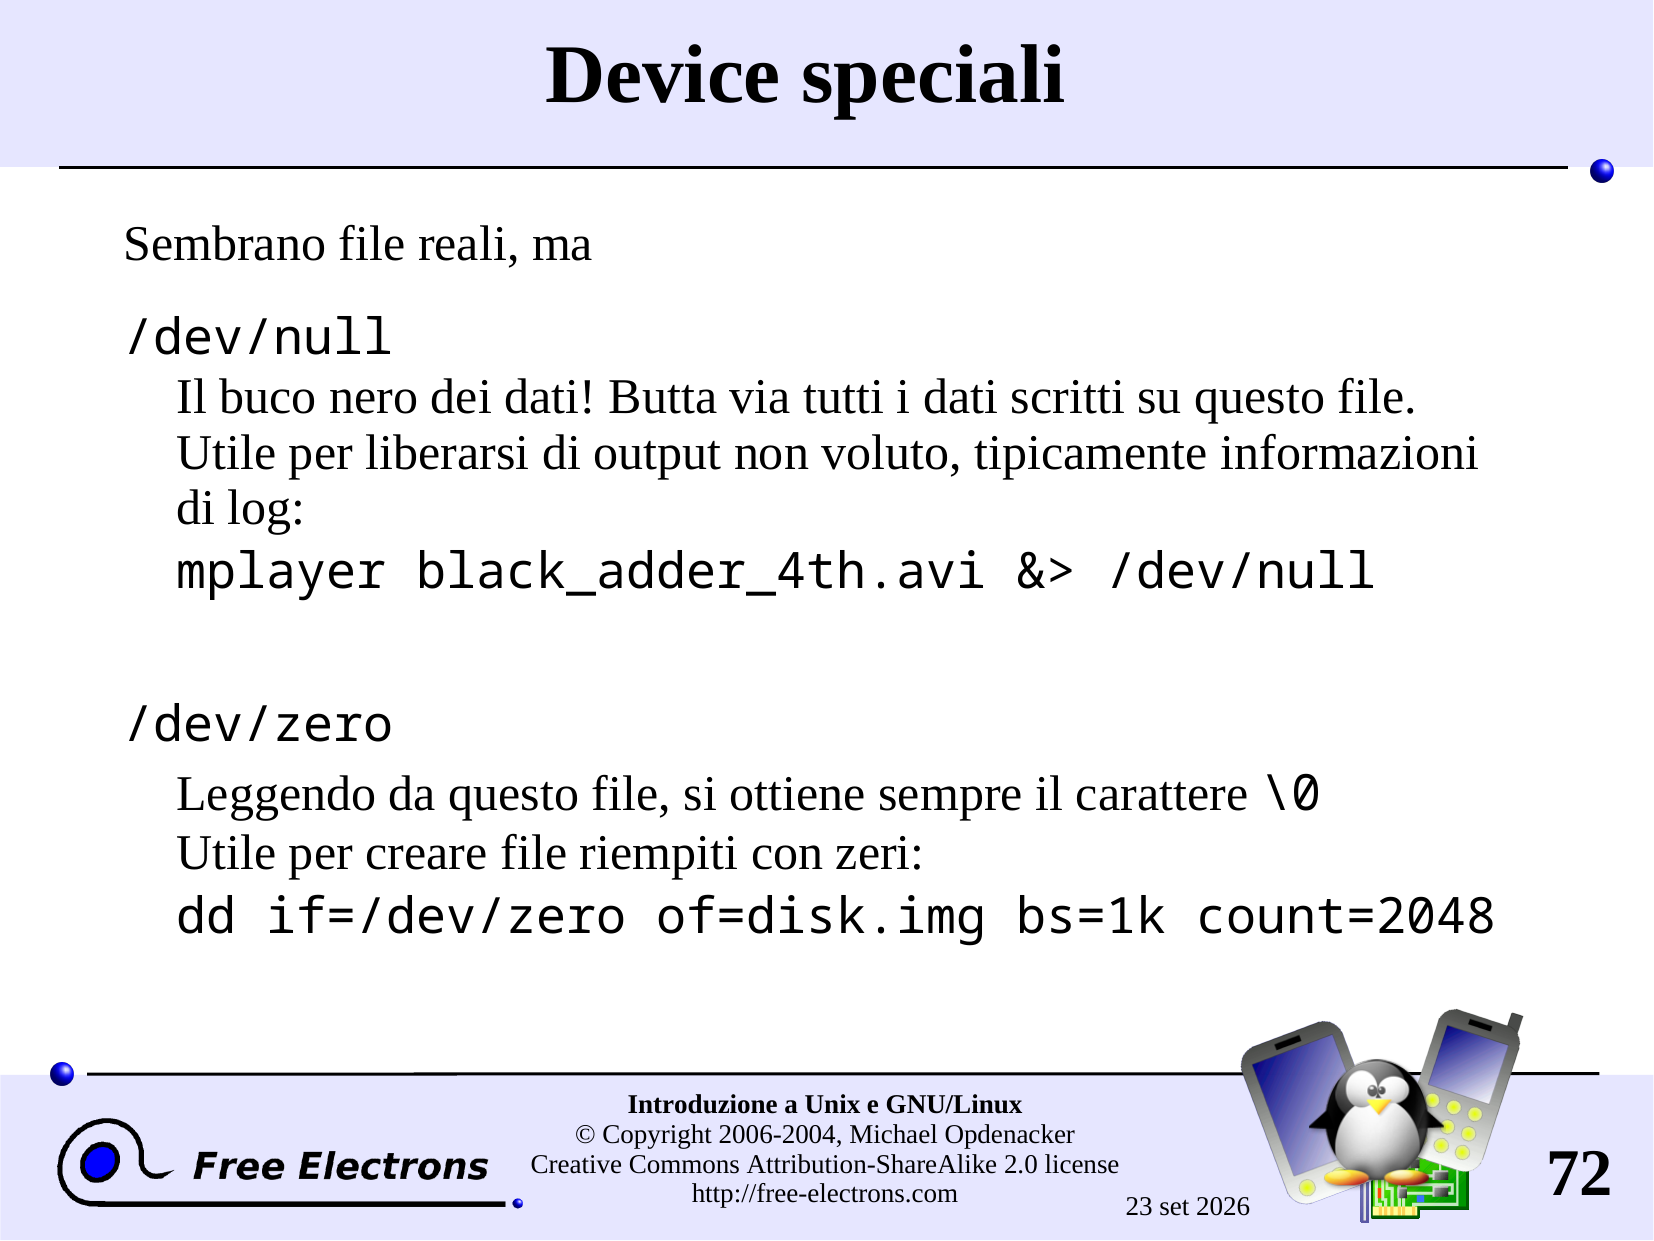

# Device speciali
Sembrano file reali, ma
/dev/null
Il buco nero dei dati! Butta via tutti i dati scritti su questo file.
Utile per liberarsi di output non voluto, tipicamente informazioni di log:
mplayer black_adder_4th.avi &> /dev/null
/dev/zero
Leggendo da questo file, si ottiene sempre il carattere \0
Utile per creare file riempiti con zeri:
dd if=/dev/zero of=disk.img bs=1k count=2048